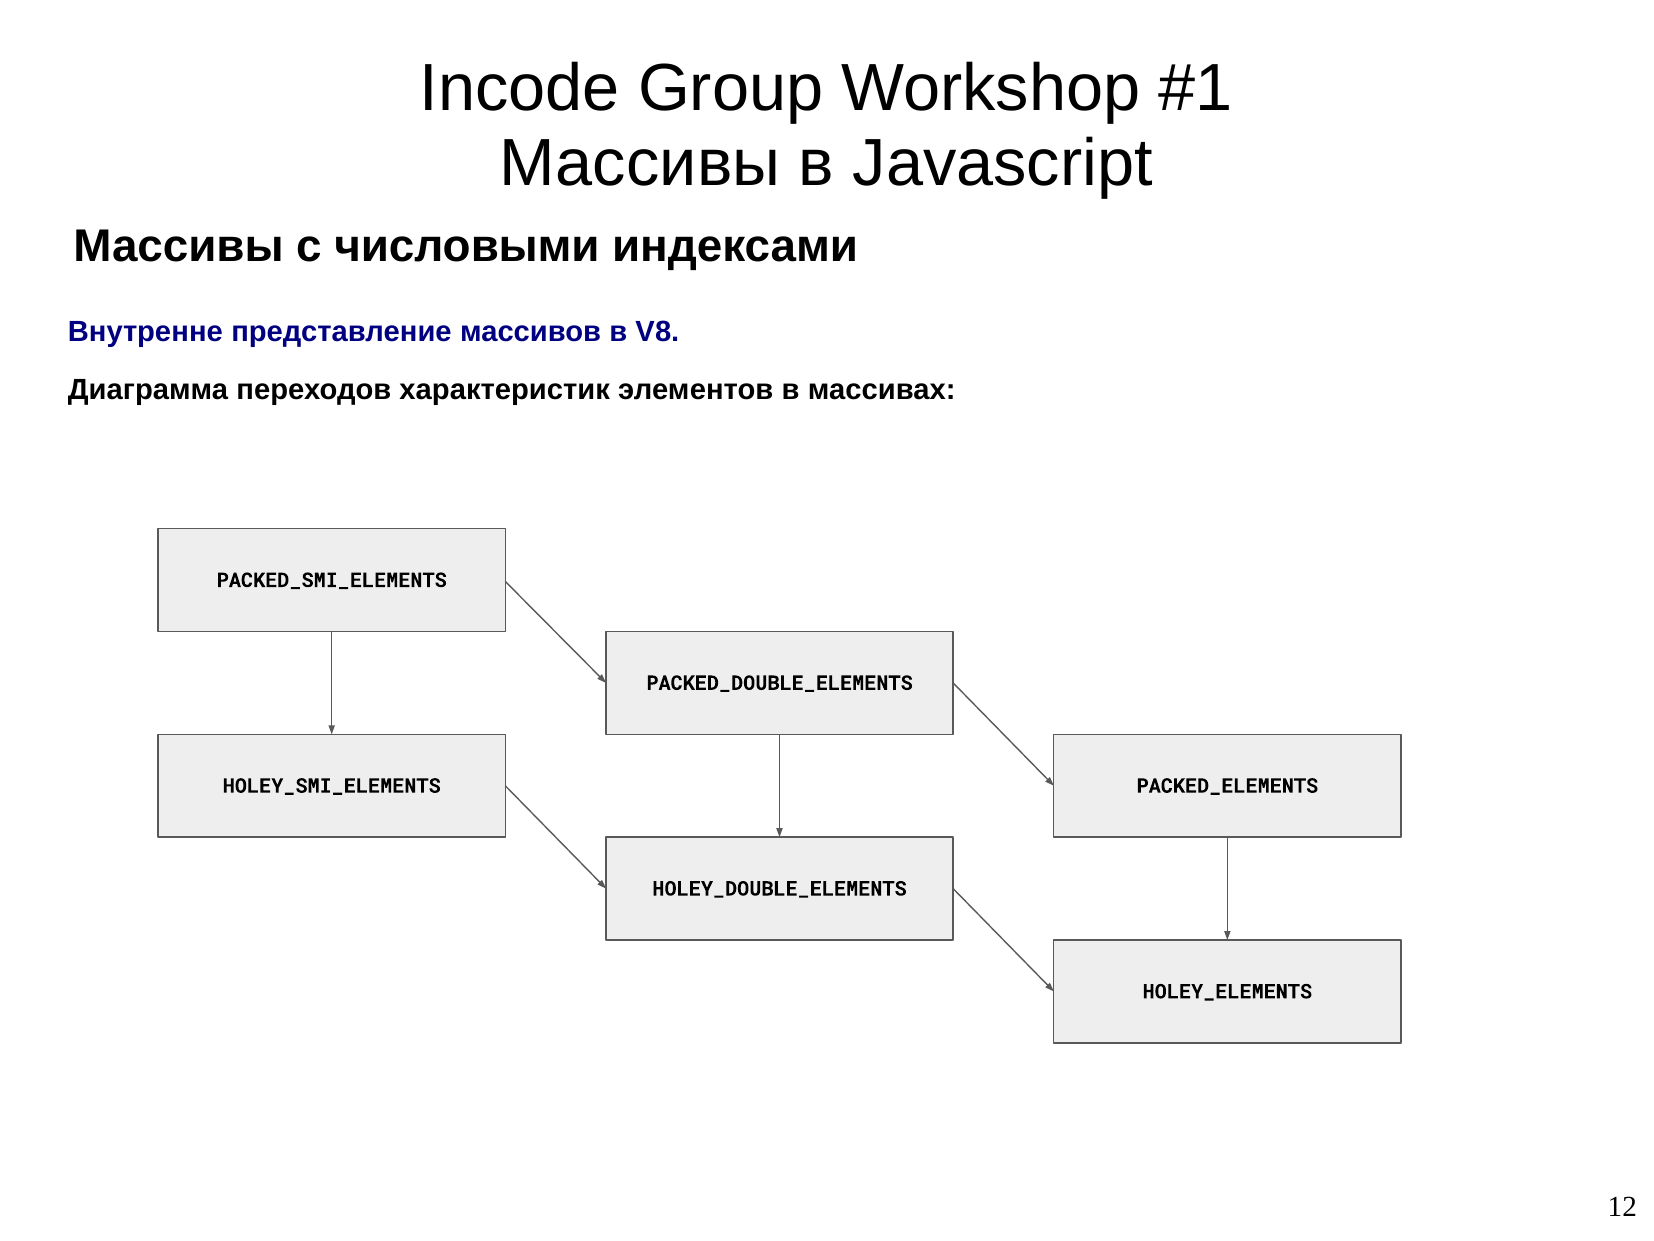

# Incode Group Workshop #1 Массивы в Javascript
Массивы с числовыми индексами
Внутренне представление массивов в V8.
Диаграмма переходов характеристик элементов в массивах:
12